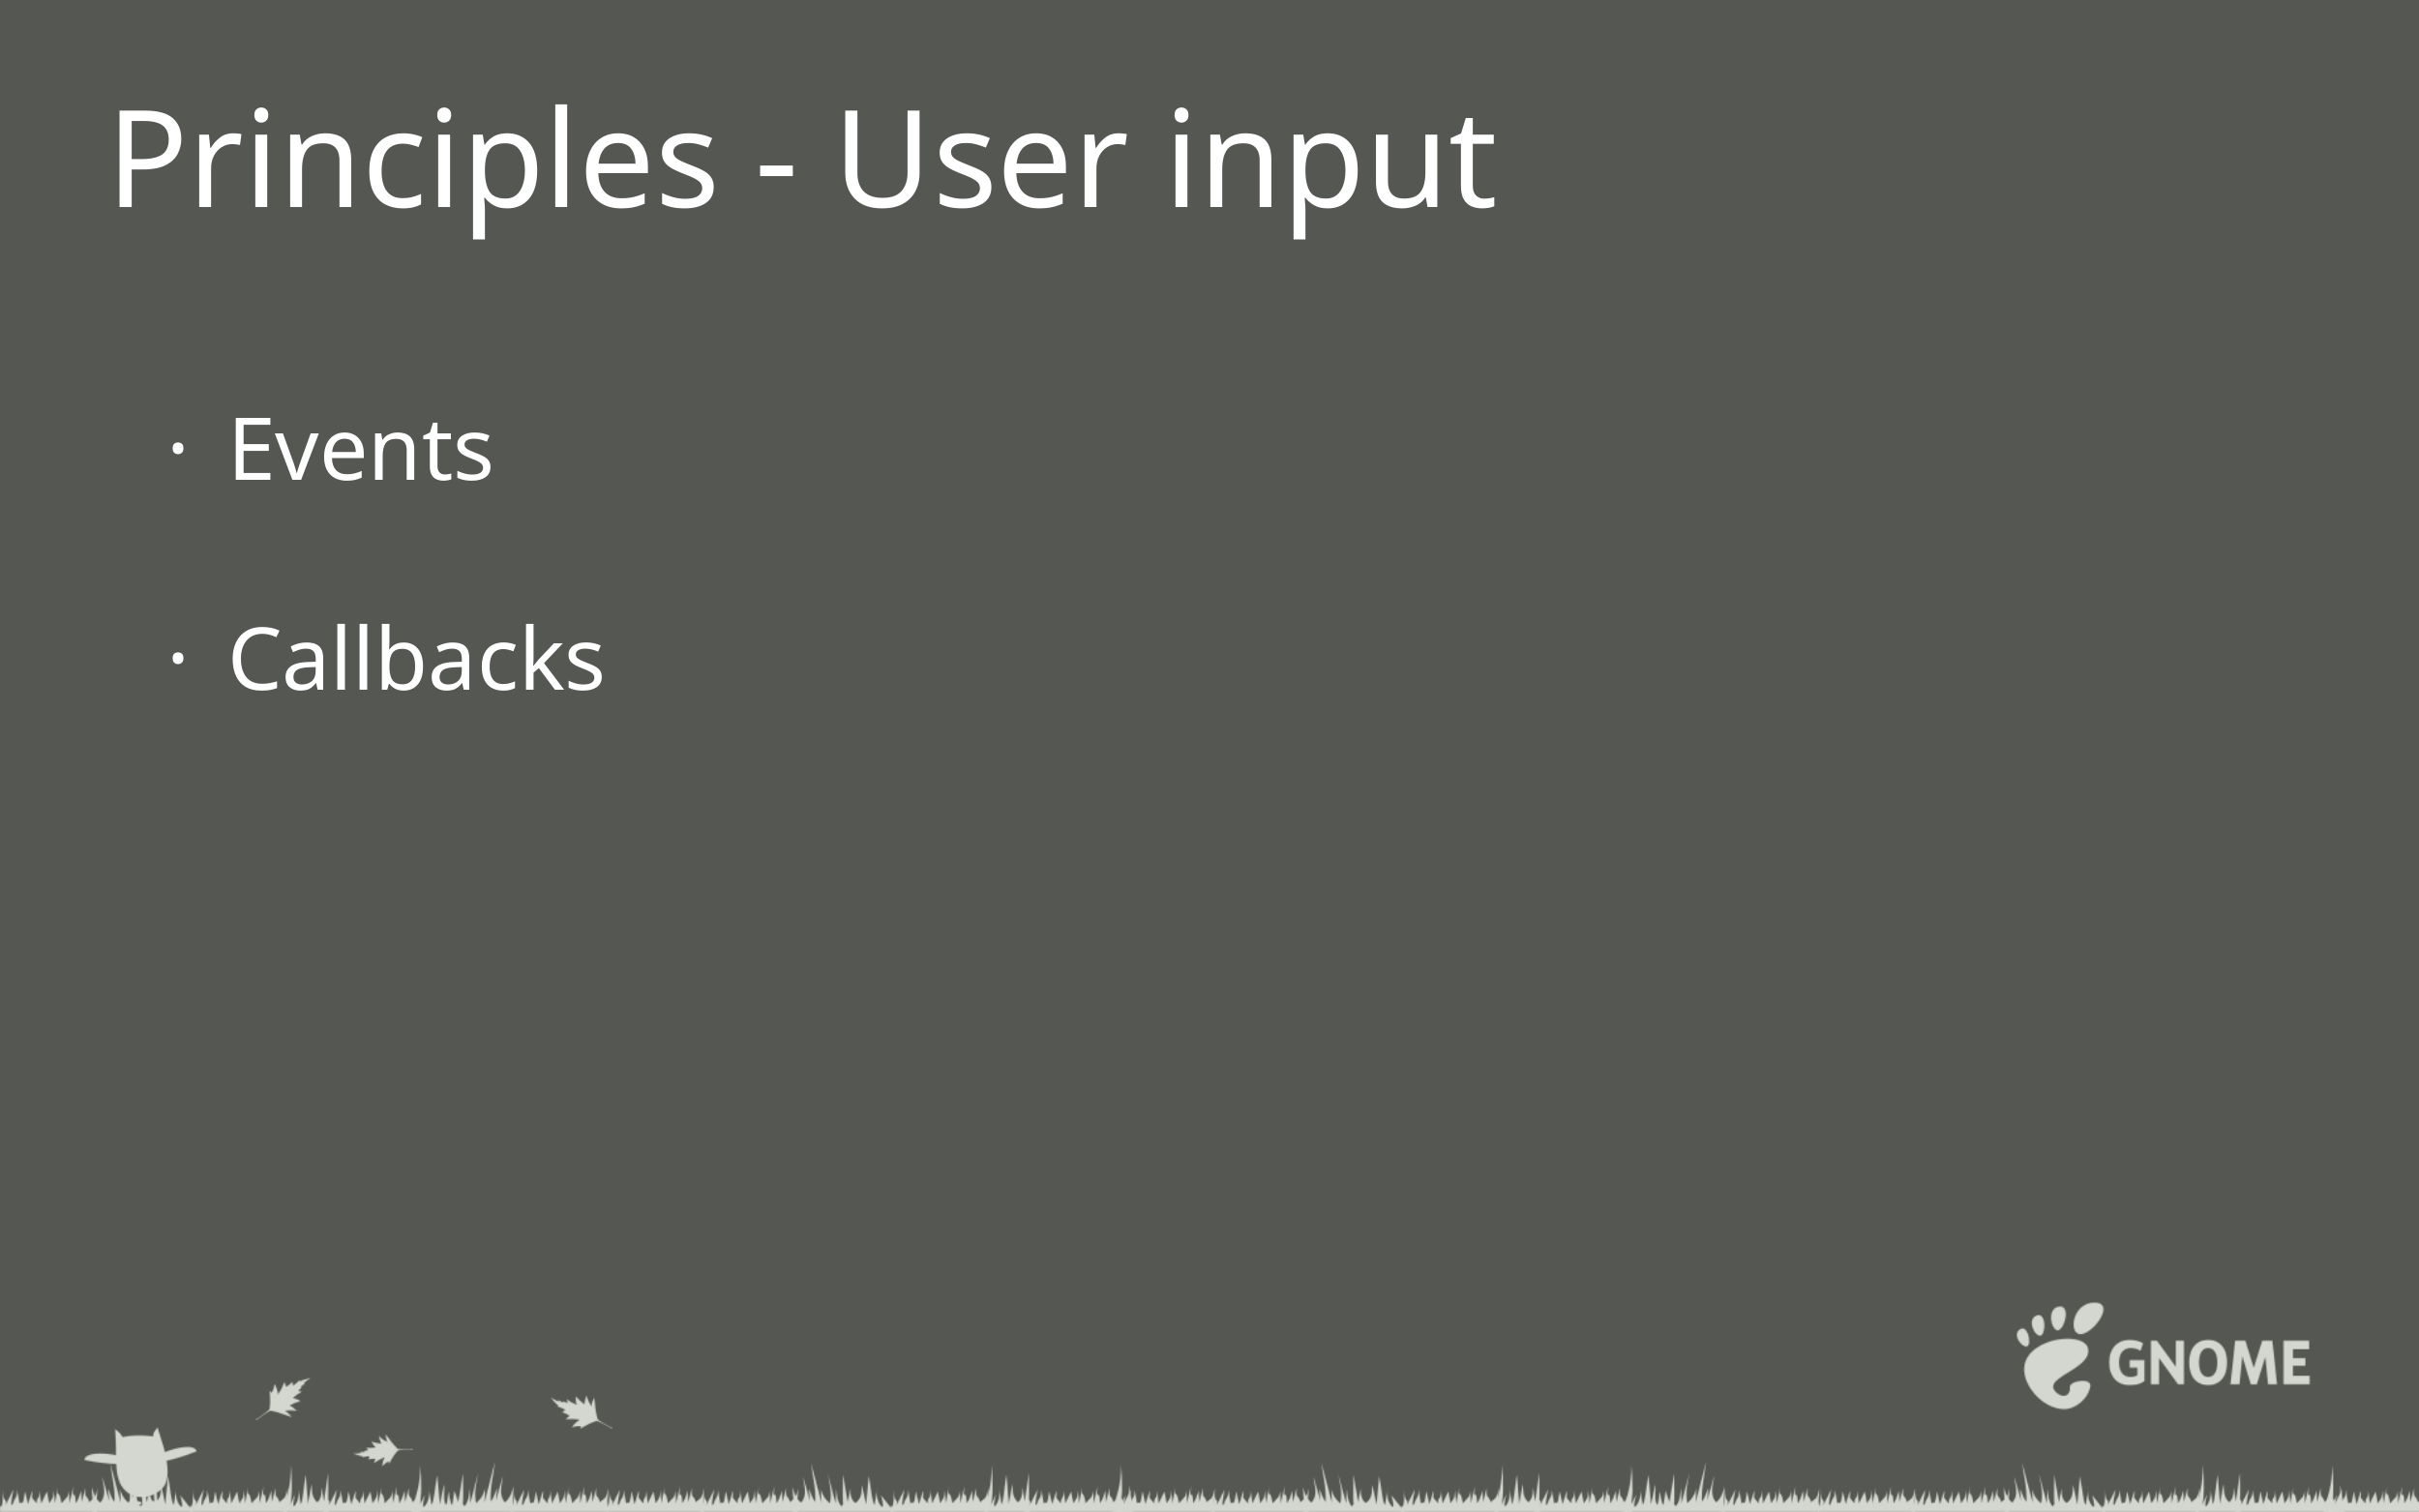

# Principles - User input
Events
Callbacks